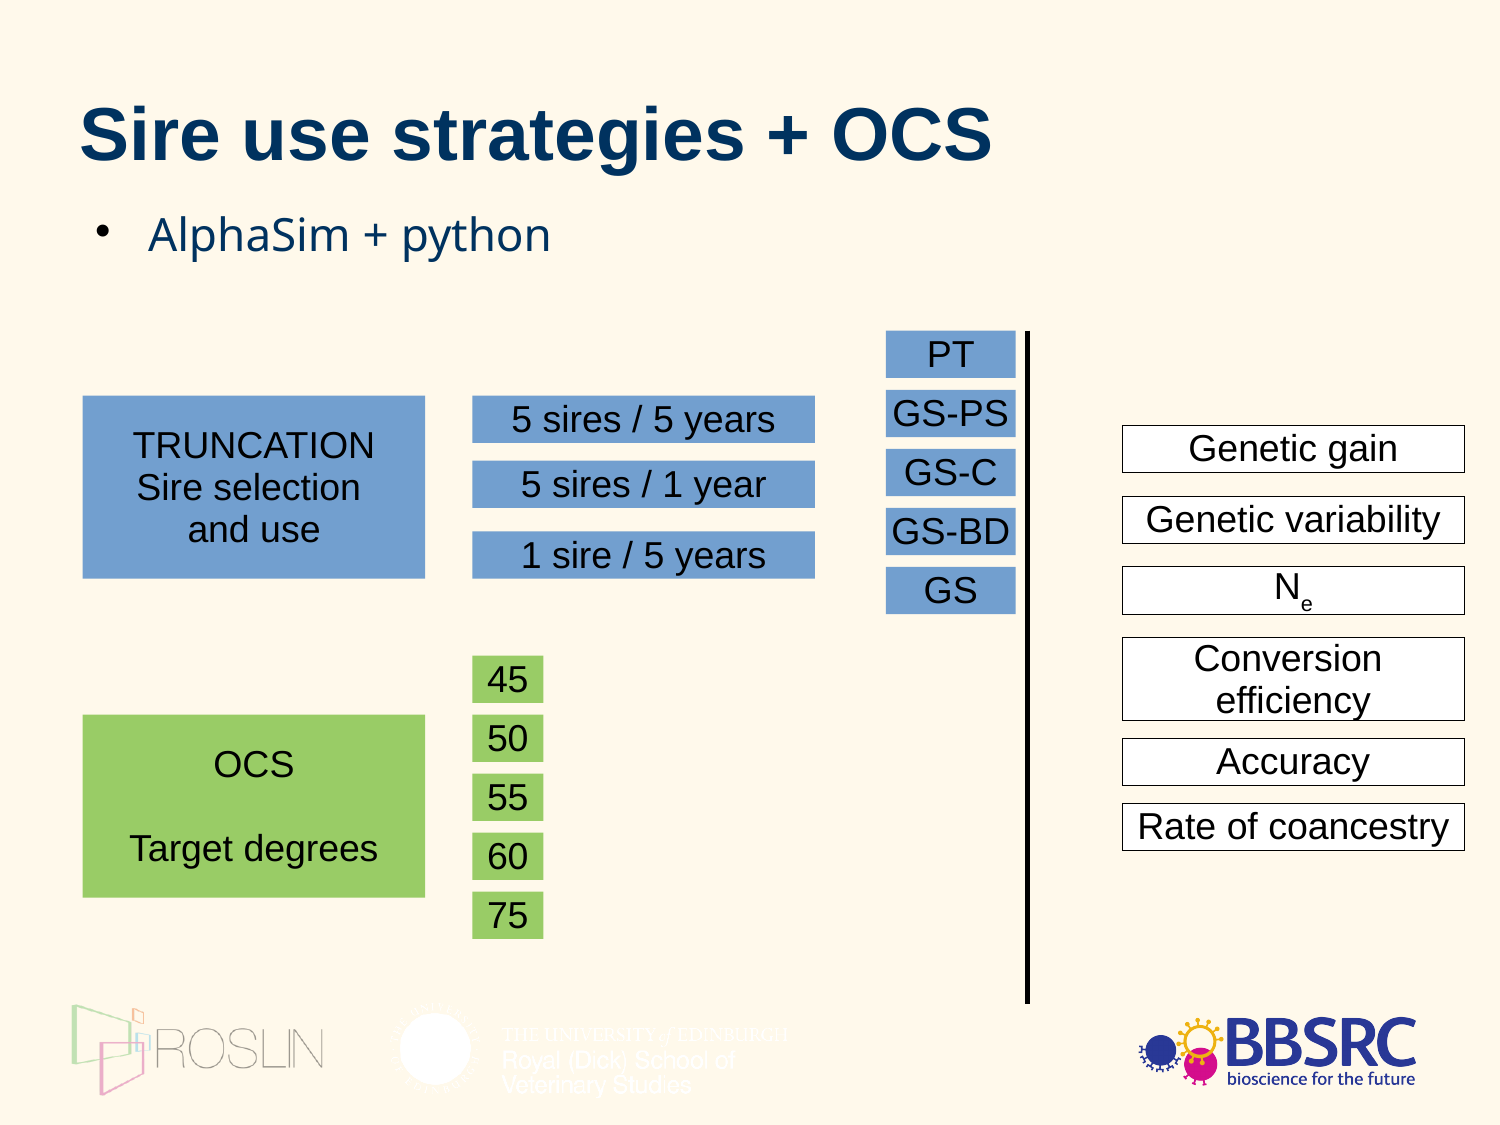

Sire use strategies + OCS
AlphaSim + python
PT
GS-PS
TRUNCATION
Sire selection
and use
5 sires / 5 years
Genetic gain
GS-C
5 sires / 1 year
Genetic variability
GS-BD
1 sire / 5 years
GS
Ne
Conversion
efficiency
45
OCS
Target degrees
50
Accuracy
55
Rate of coancestry
60
75
| | | | | | | | | | |
| --- | --- | --- | --- | --- | --- | --- | --- | --- | --- |
| | | | | | | | | | |
| | | | | | | | | | |
| | | | | | | | | | |